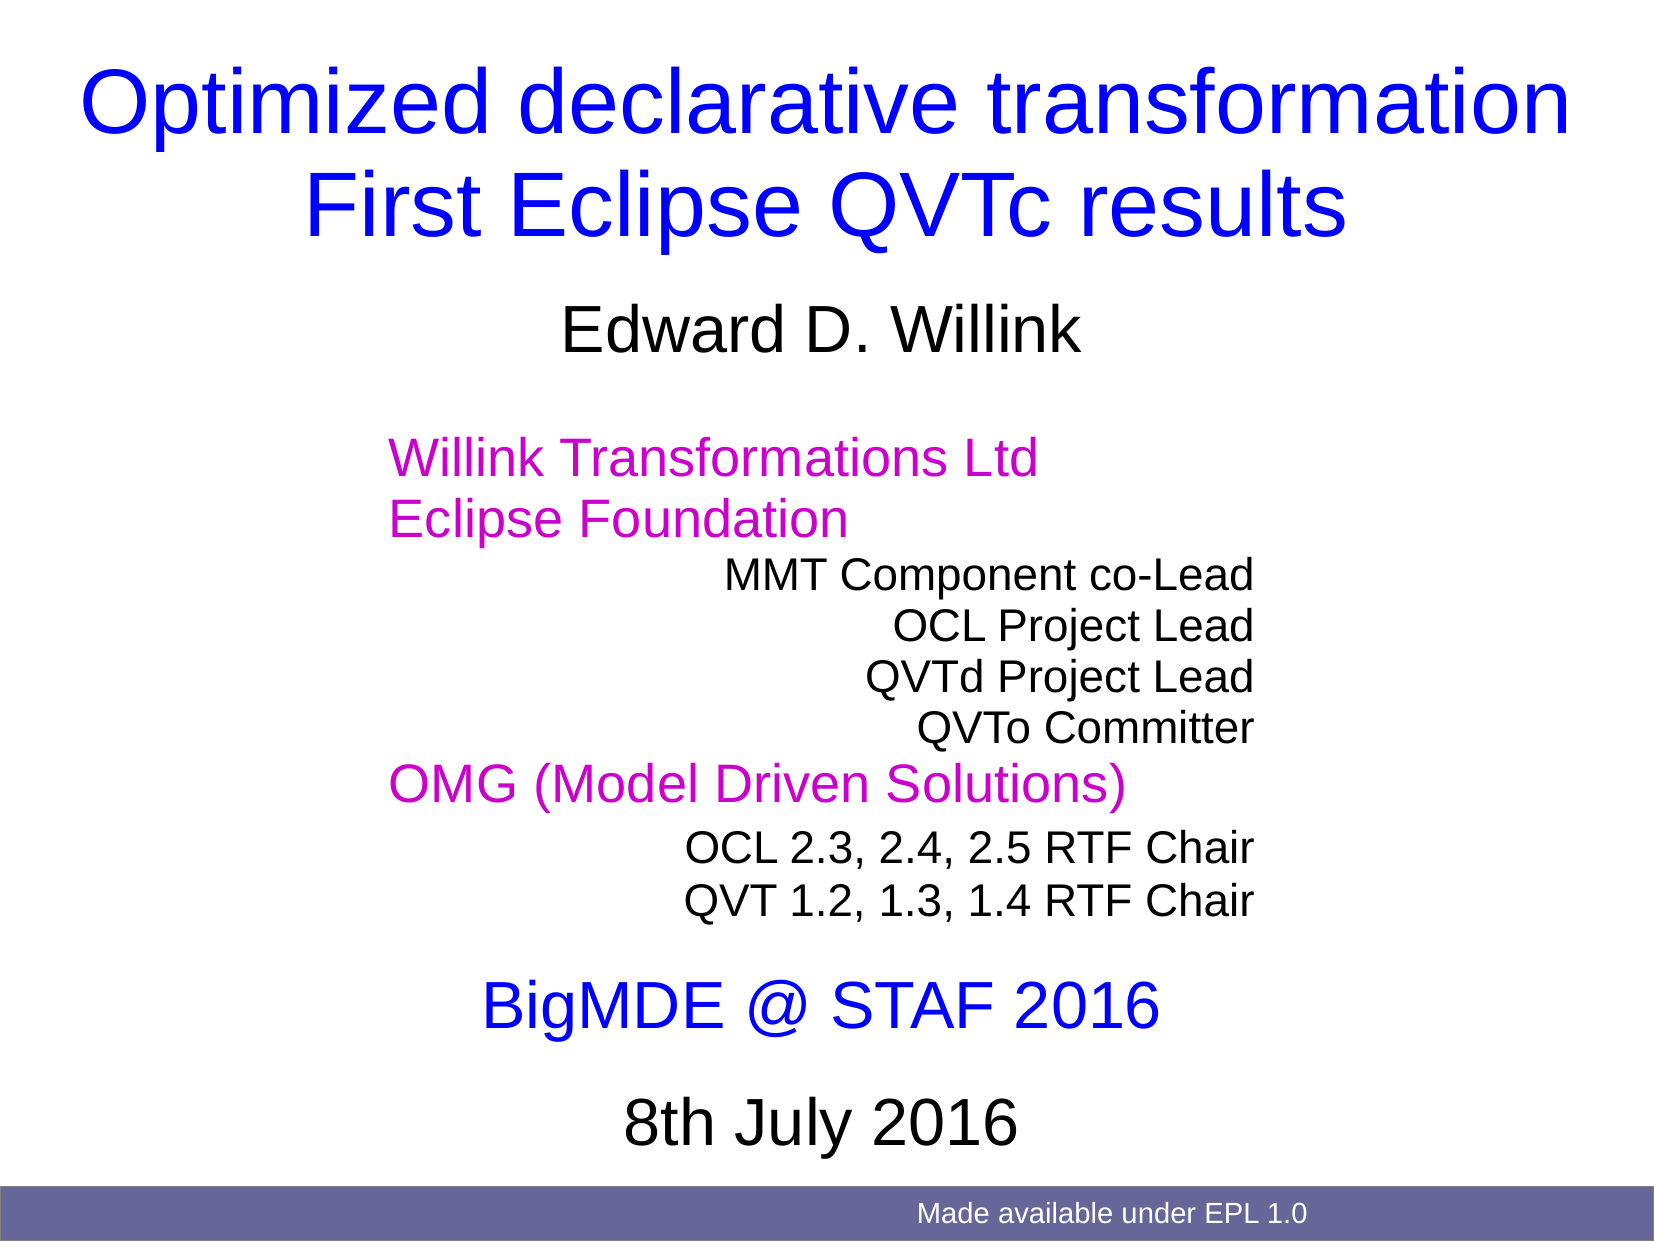

# Optimized declarative transformation First Eclipse QVTc results
Edward D. Willink
Willink Transformations Ltd
Eclipse Foundation
MMT Component co-Lead
OCL Project Lead
QVTd Project Lead
QVTo Committer
OMG (Model Driven Solutions)
 OCL 2.3, 2.4, 2.5 RTF Chair
QVT 1.2, 1.3, 1.4 RTF Chair
BigMDE @ STAF 2016
8th July 2016